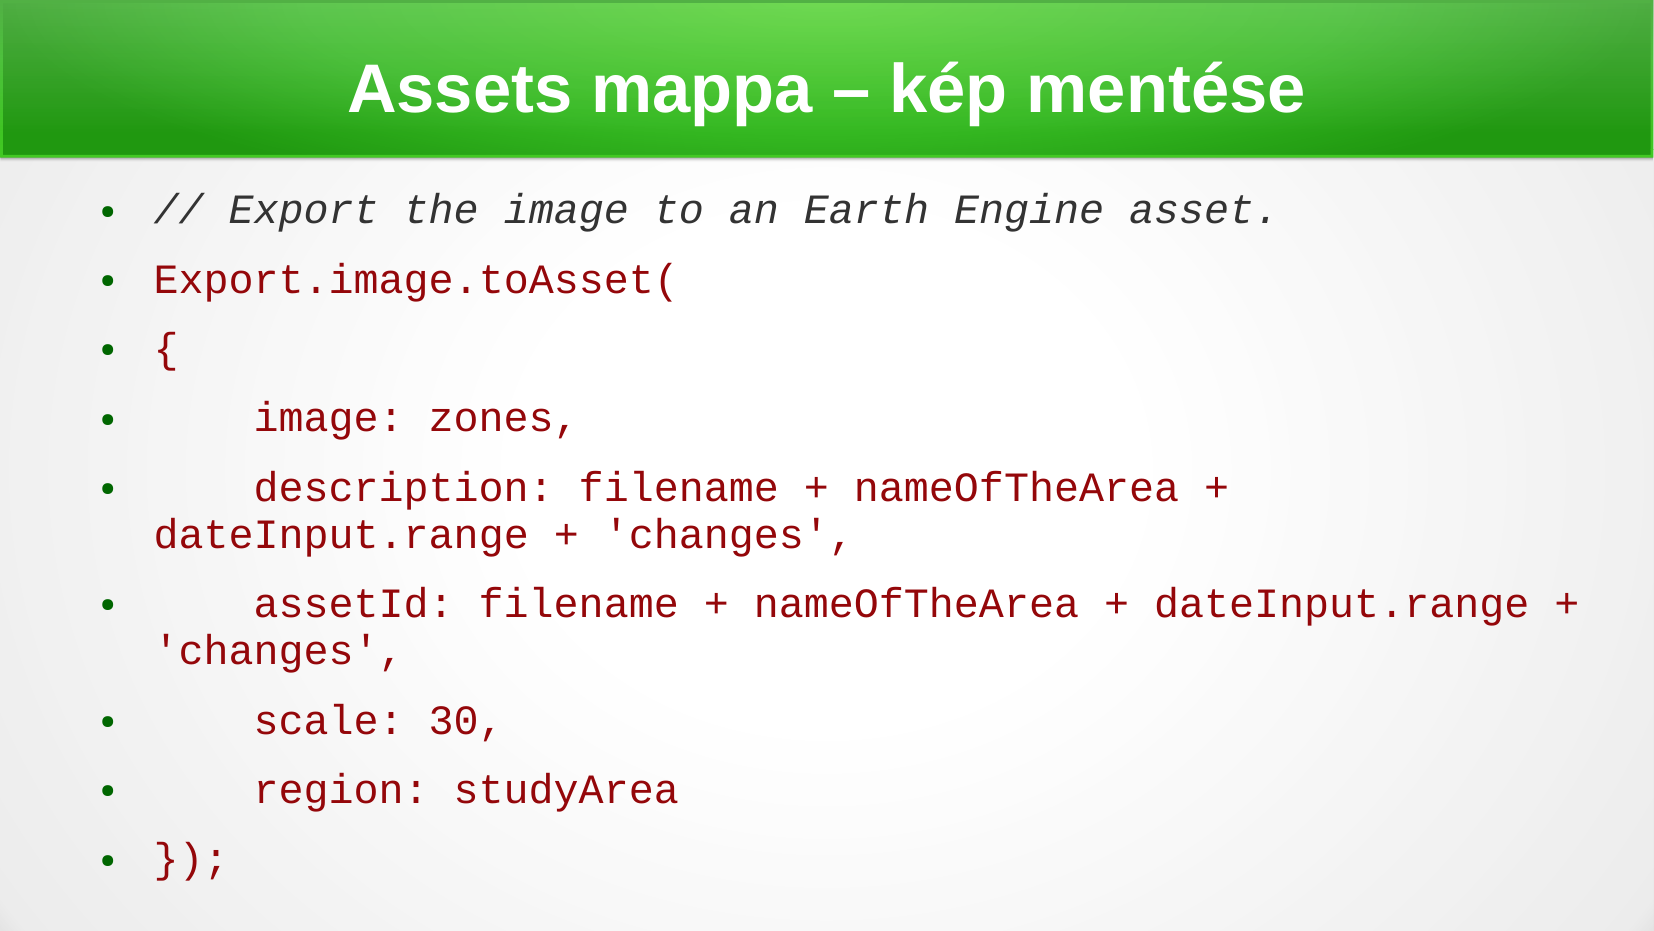

# Assets mappa – kép mentése
// Export the image to an Earth Engine asset.
Export.image.toAsset(
{
 image: zones,
 description: filename + nameOfTheArea + dateInput.range + 'changes',
 assetId: filename + nameOfTheArea + dateInput.range + 'changes',
 scale: 30,
 region: studyArea
});